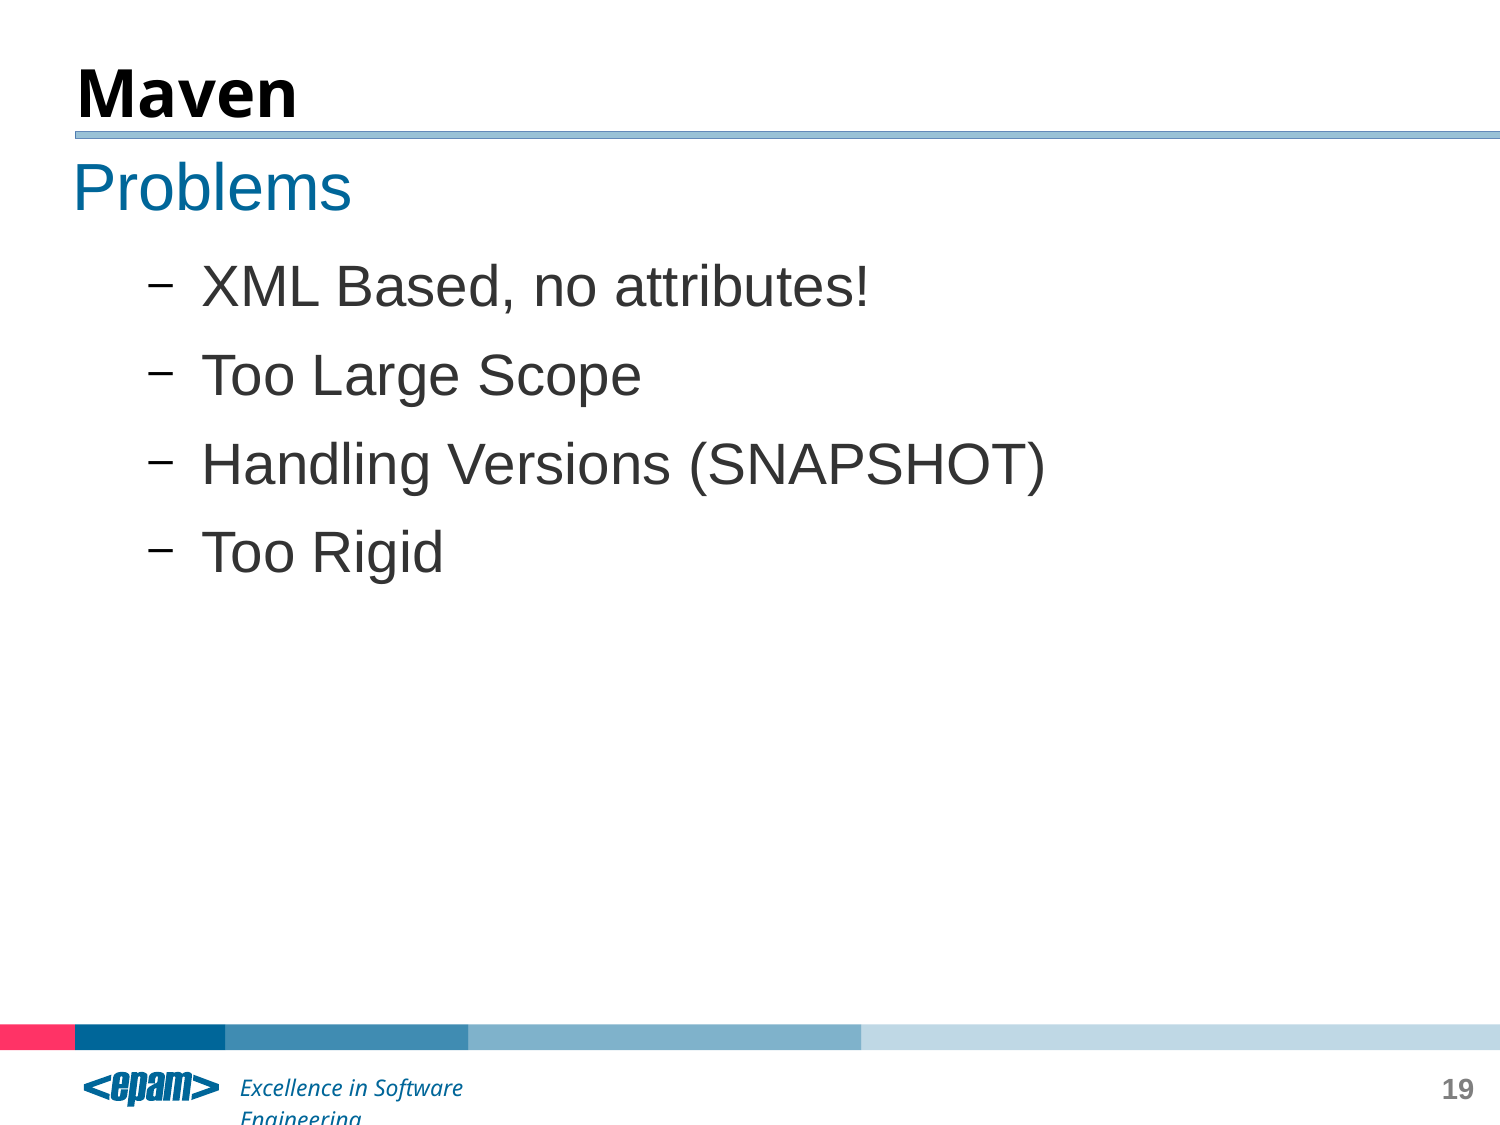

# Maven
Problems
XML Based, no attributes!
Too Large Scope
Handling Versions (SNAPSHOT)
Too Rigid